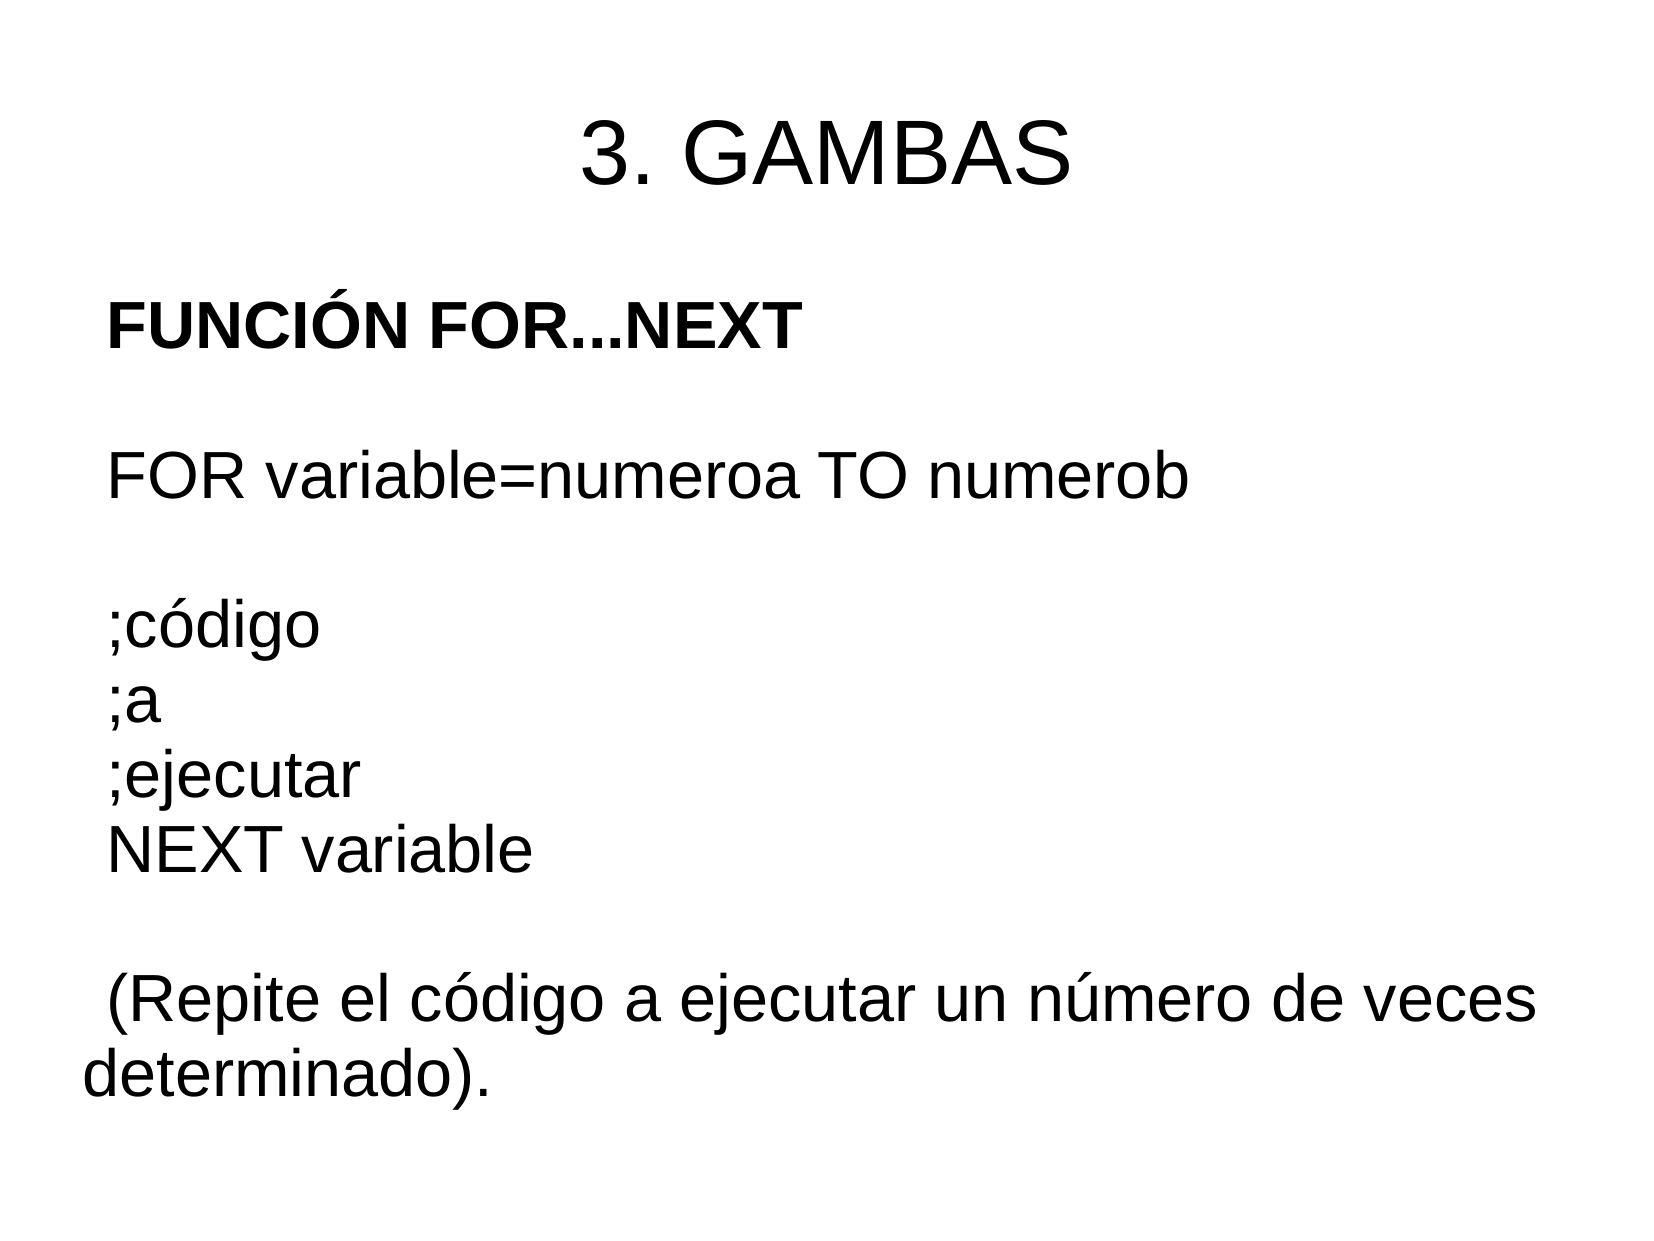

# 3. GAMBAS
FUNCIÓN FOR...NEXT
FOR variable=numeroa TO numerob
;código
;a
;ejecutar
NEXT variable
(Repite el código a ejecutar un número de veces determinado).